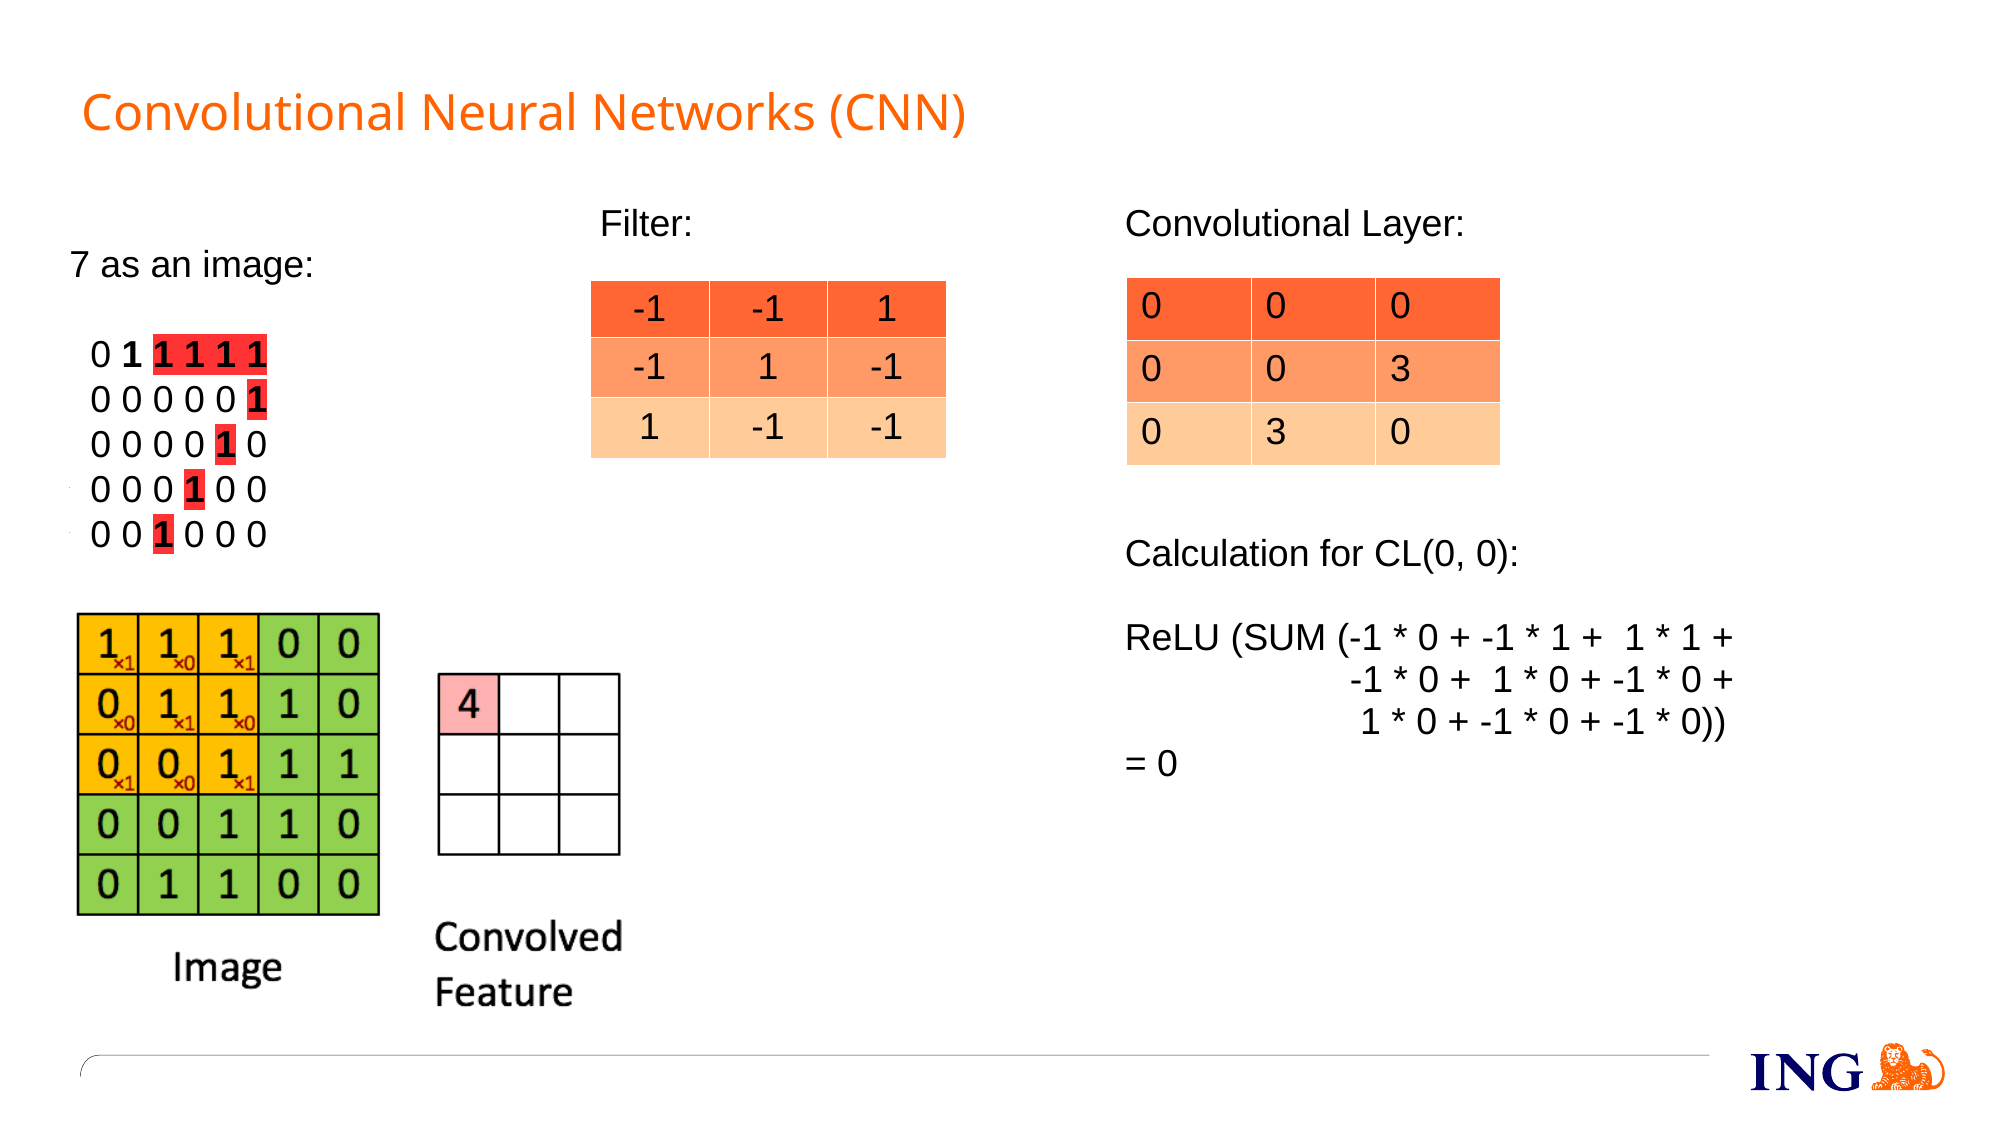

Convolutional Neural Networks (CNN)
7 as an image:
 0 1 1 1 1 1
 0 0 0 0 0 1
 0 0 0 0 1 0
 0 0 0 1 0 0
 0 0 1 0 0 0
Filter:
Convolutional Layer:
| 0 | 0 | 0 |
| --- | --- | --- |
| 0 | 0 | 3 |
| 0 | 3 | 0 |
| -1 | -1 | 1 |
| --- | --- | --- |
| -1 | 1 | -1 |
| 1 | -1 | -1 |
Calculation for CL(0, 0):
ReLU (SUM (-1 * 0 + -1 * 1 + 1 * 1 +
			-1 * 0 + 1 * 0 + -1 * 0 +
			 1 * 0 + -1 * 0 + -1 * 0))
= 0